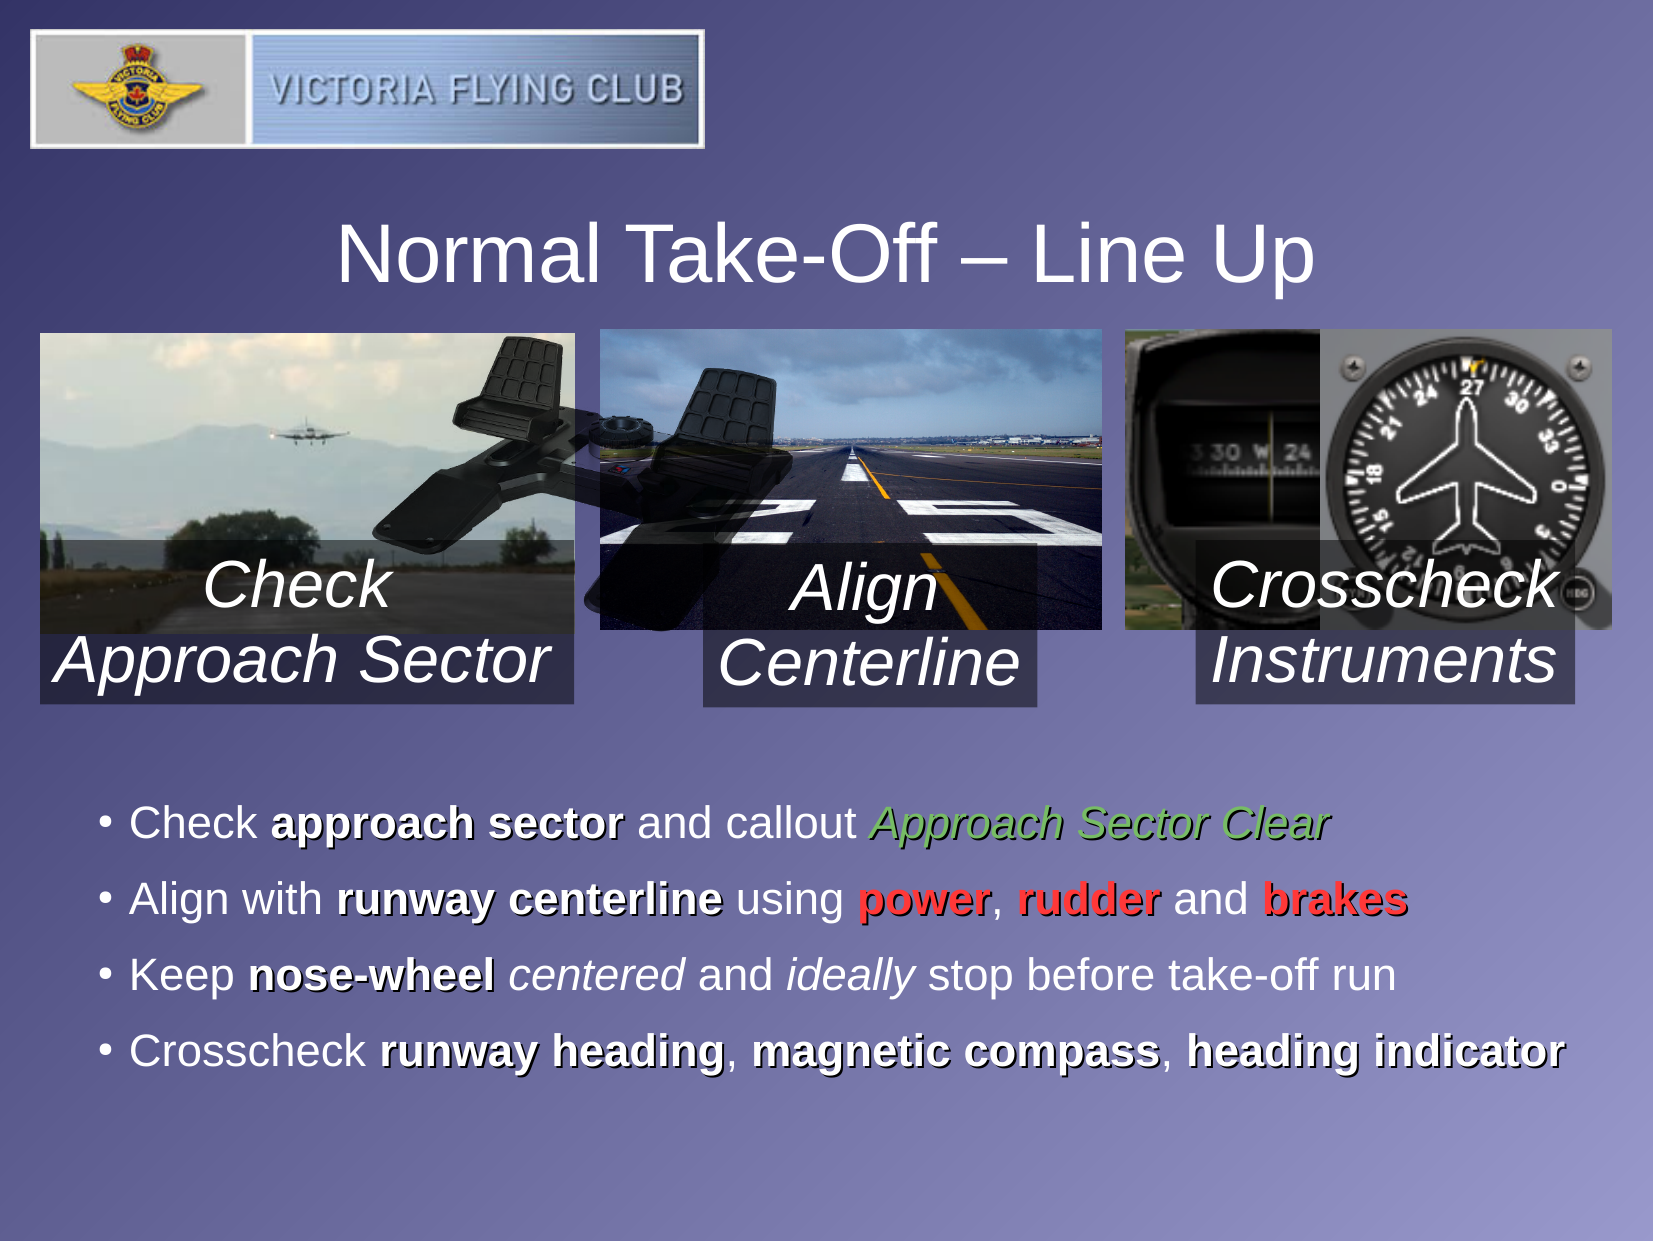

# Normal Take-Off – Line Up
 Check
Approach Sector
Crosscheck
Instruments
 Align
Centerline
Check approach sector and callout Approach Sector Clear
Align with runway centerline using power, rudder and brakes
Keep nose-wheel centered and ideally stop before take-off run
Crosscheck runway heading, magnetic compass, heading indicator